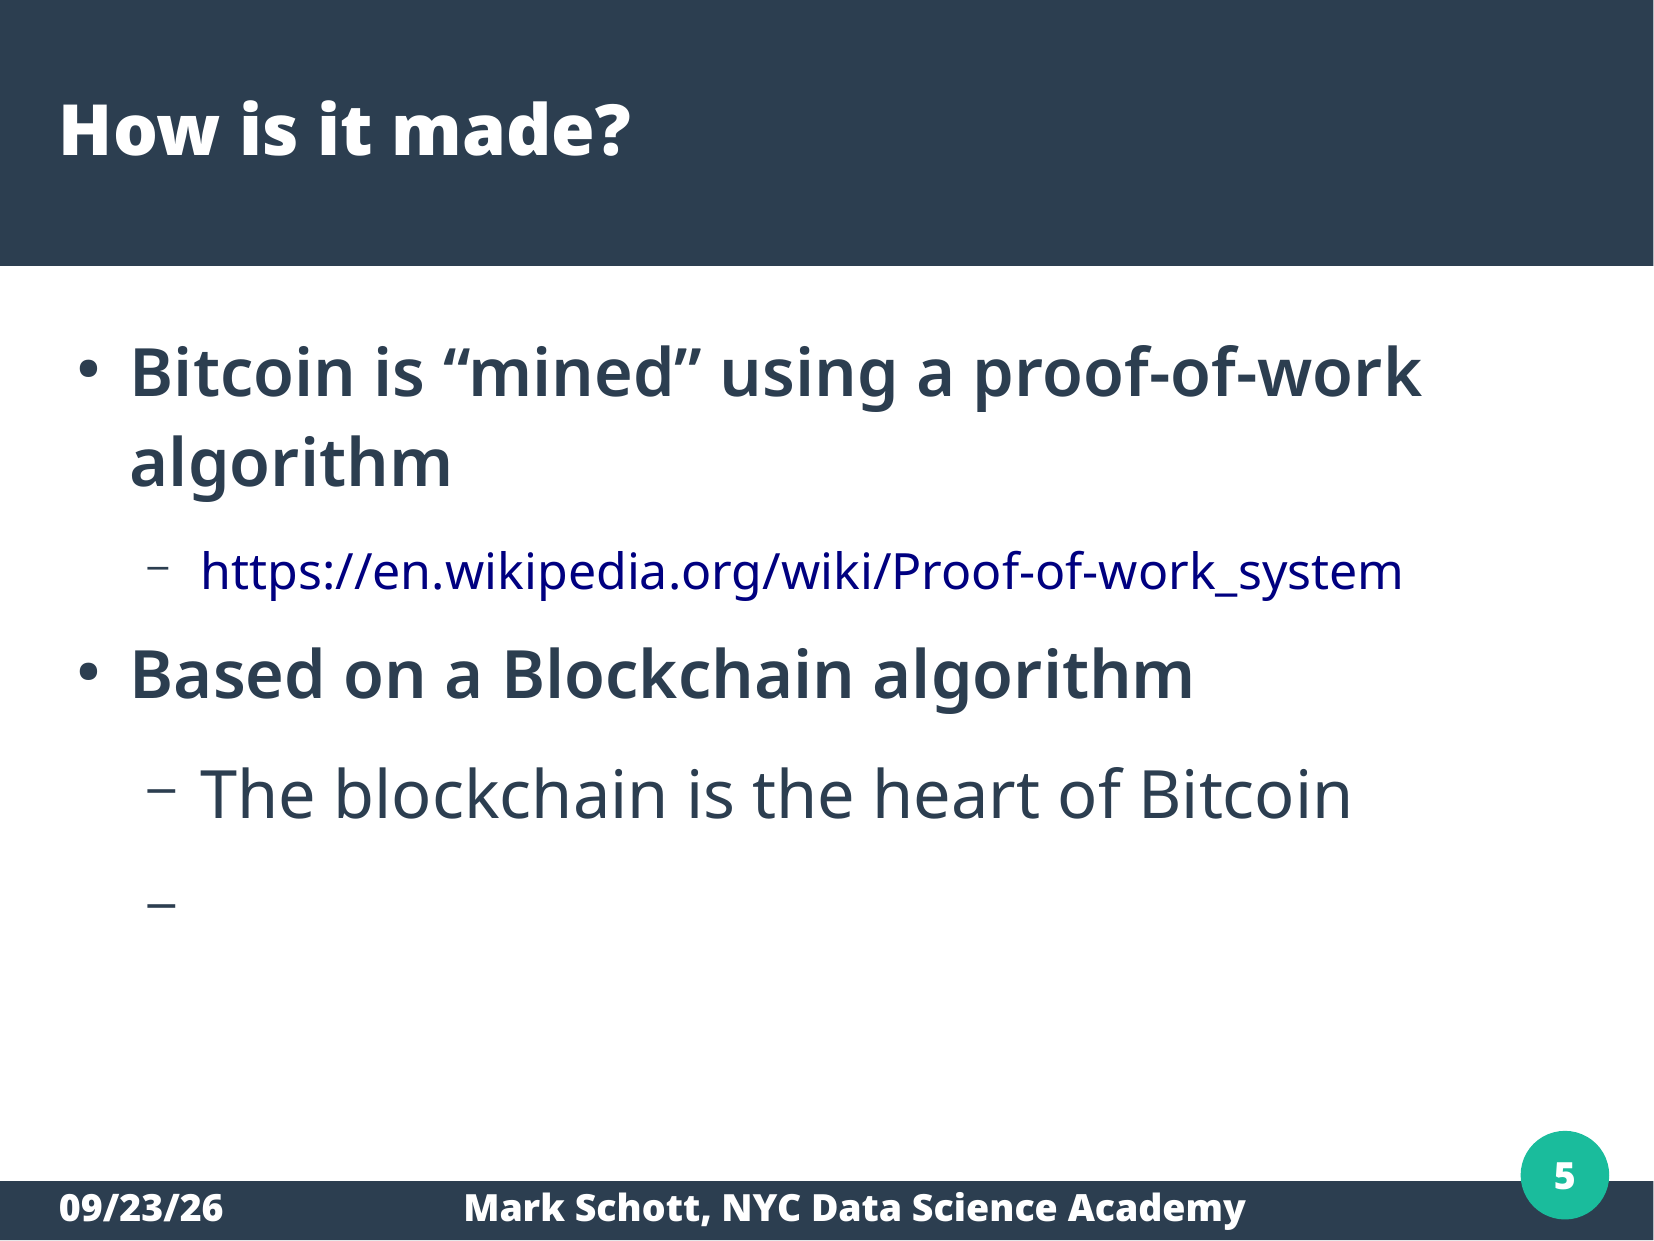

# How is it made?
Bitcoin is “mined” using a proof-of-work algorithm
https://en.wikipedia.org/wiki/Proof-of-work_system
Based on a Blockchain algorithm
The blockchain is the heart of Bitcoin
5
Mark Schott, NYC Data Science Academy